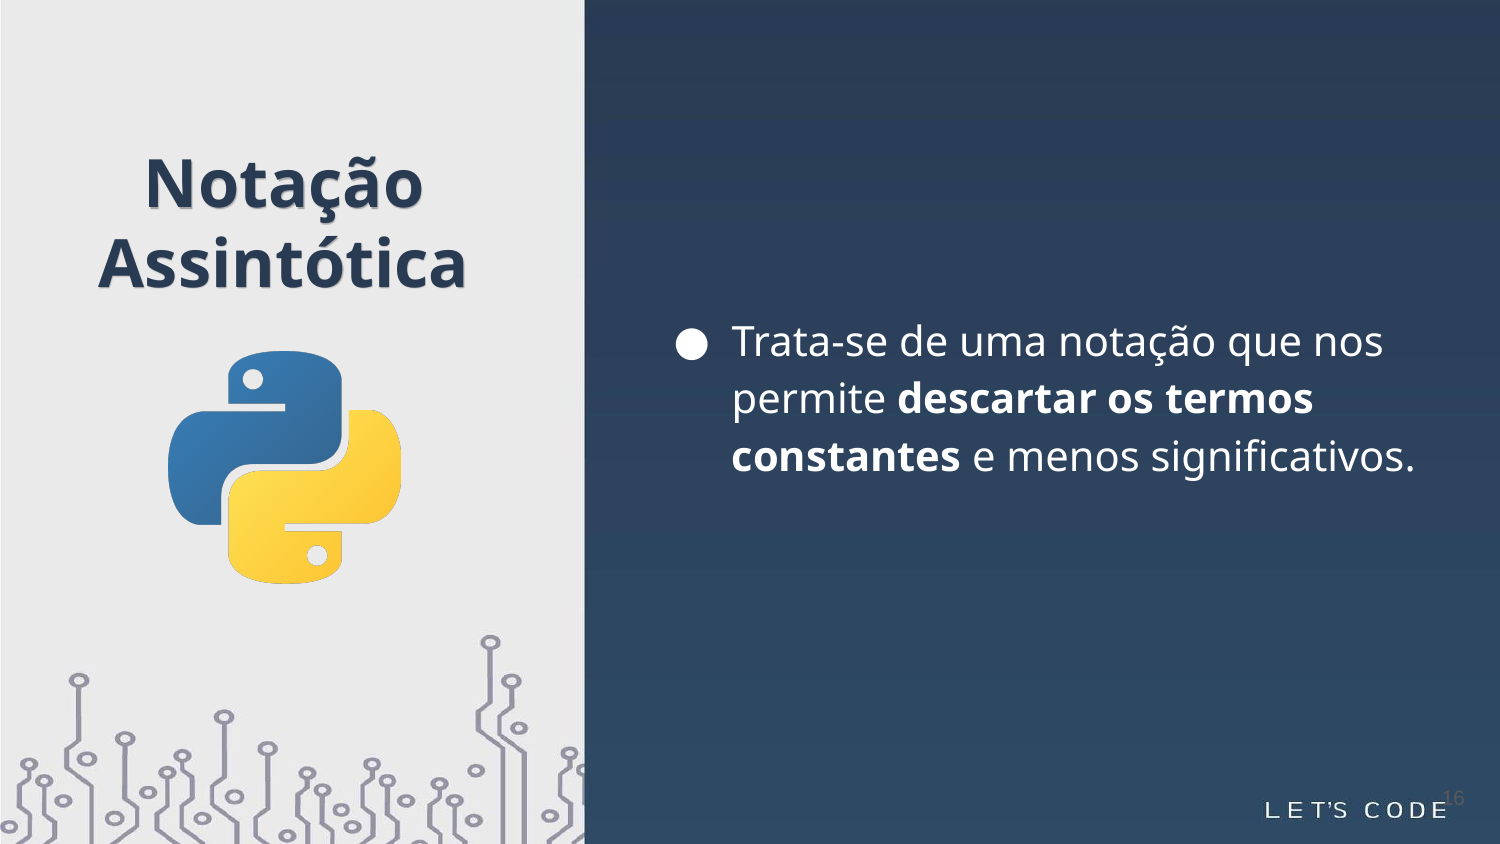

Notação Assintótica
Trata-se de uma notação que nos permite descartar os termos constantes e menos significativos.